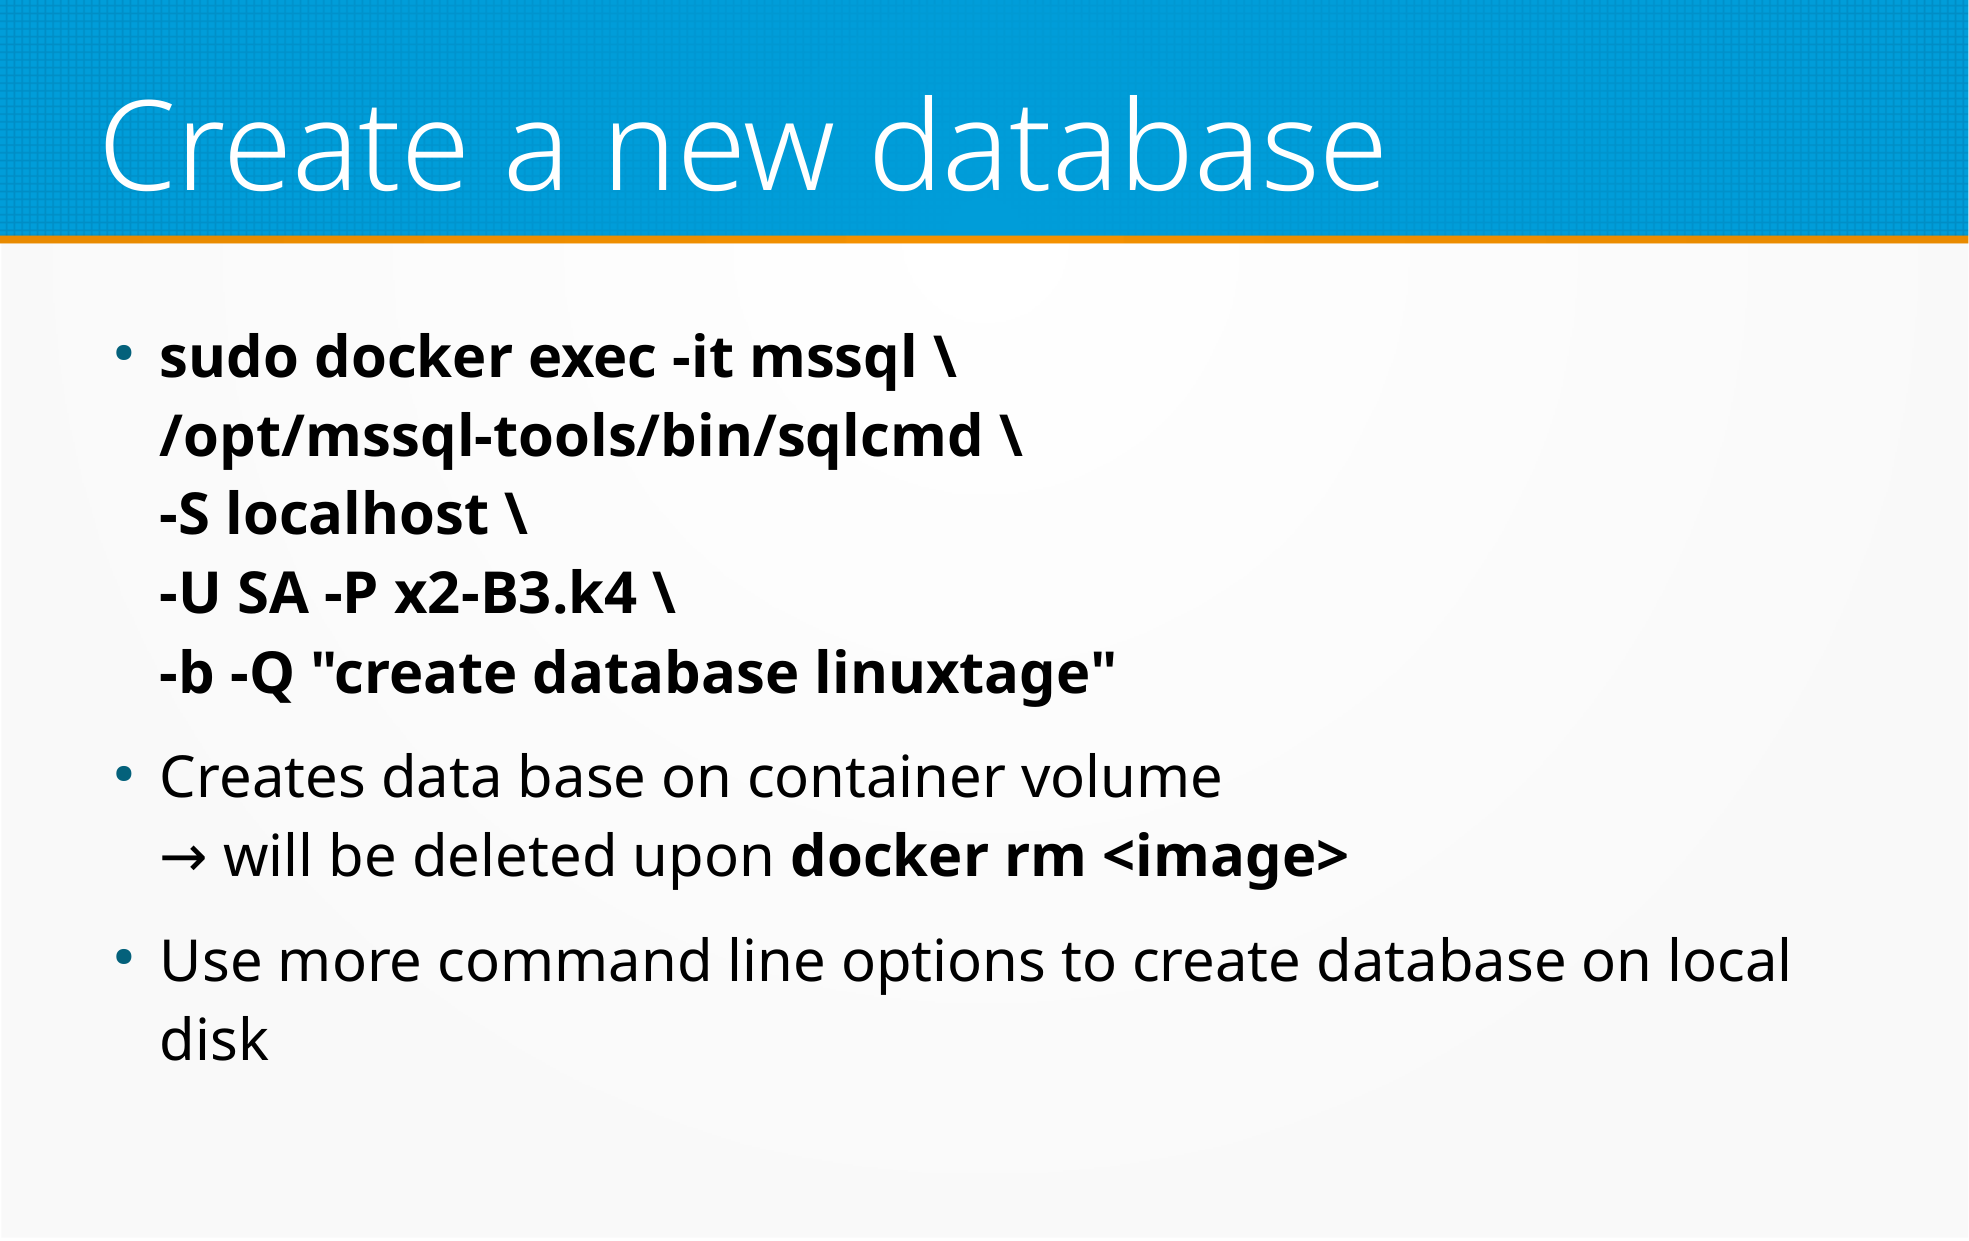

# Create a new database
sudo docker exec -it mssql \
/opt/mssql-tools/bin/sqlcmd \
-S localhost \
-U SA -P x2-B3.k4 \
-b -Q "create database linuxtage"
Creates data base on container volume
→ will be deleted upon docker rm <image>
Use more command line options to create database on local disk